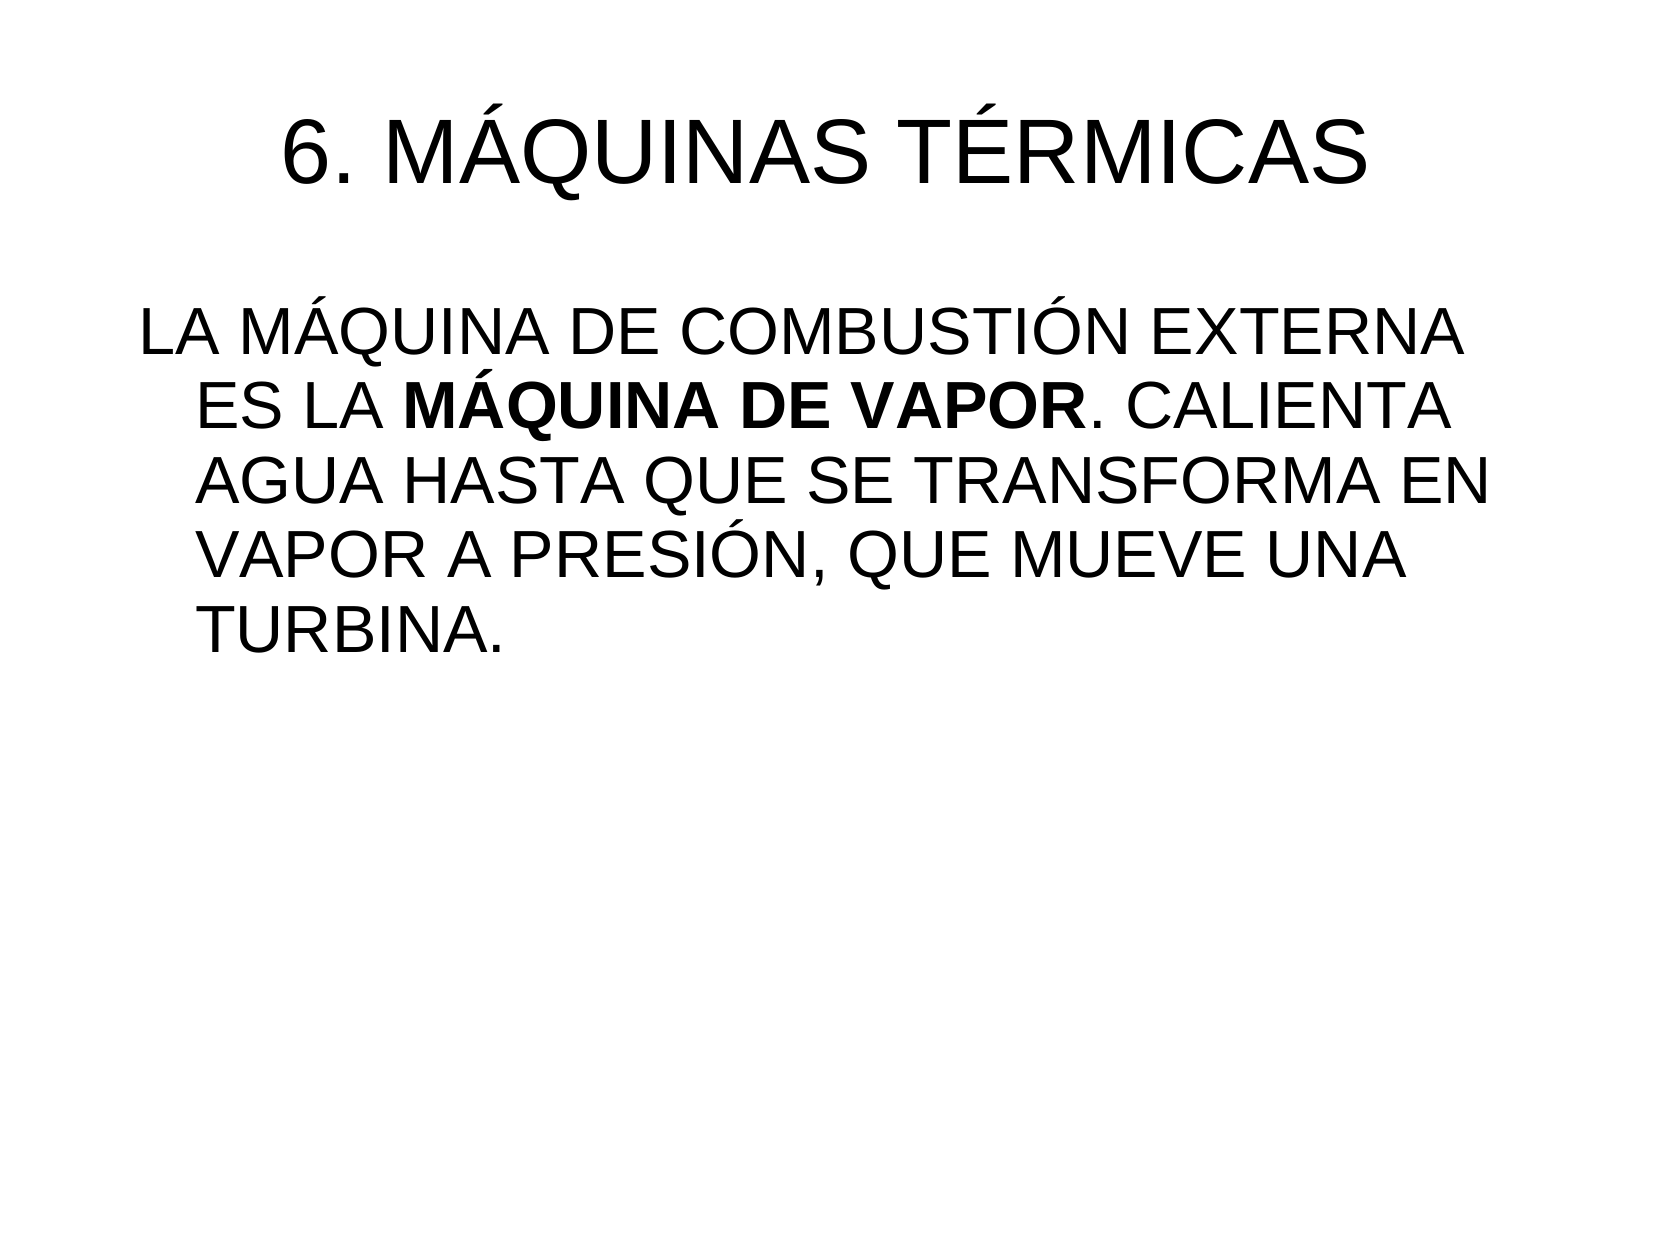

# 6. MÁQUINAS TÉRMICAS
LA MÁQUINA DE COMBUSTIÓN EXTERNA ES LA MÁQUINA DE VAPOR. CALIENTA AGUA HASTA QUE SE TRANSFORMA EN VAPOR A PRESIÓN, QUE MUEVE UNA TURBINA.